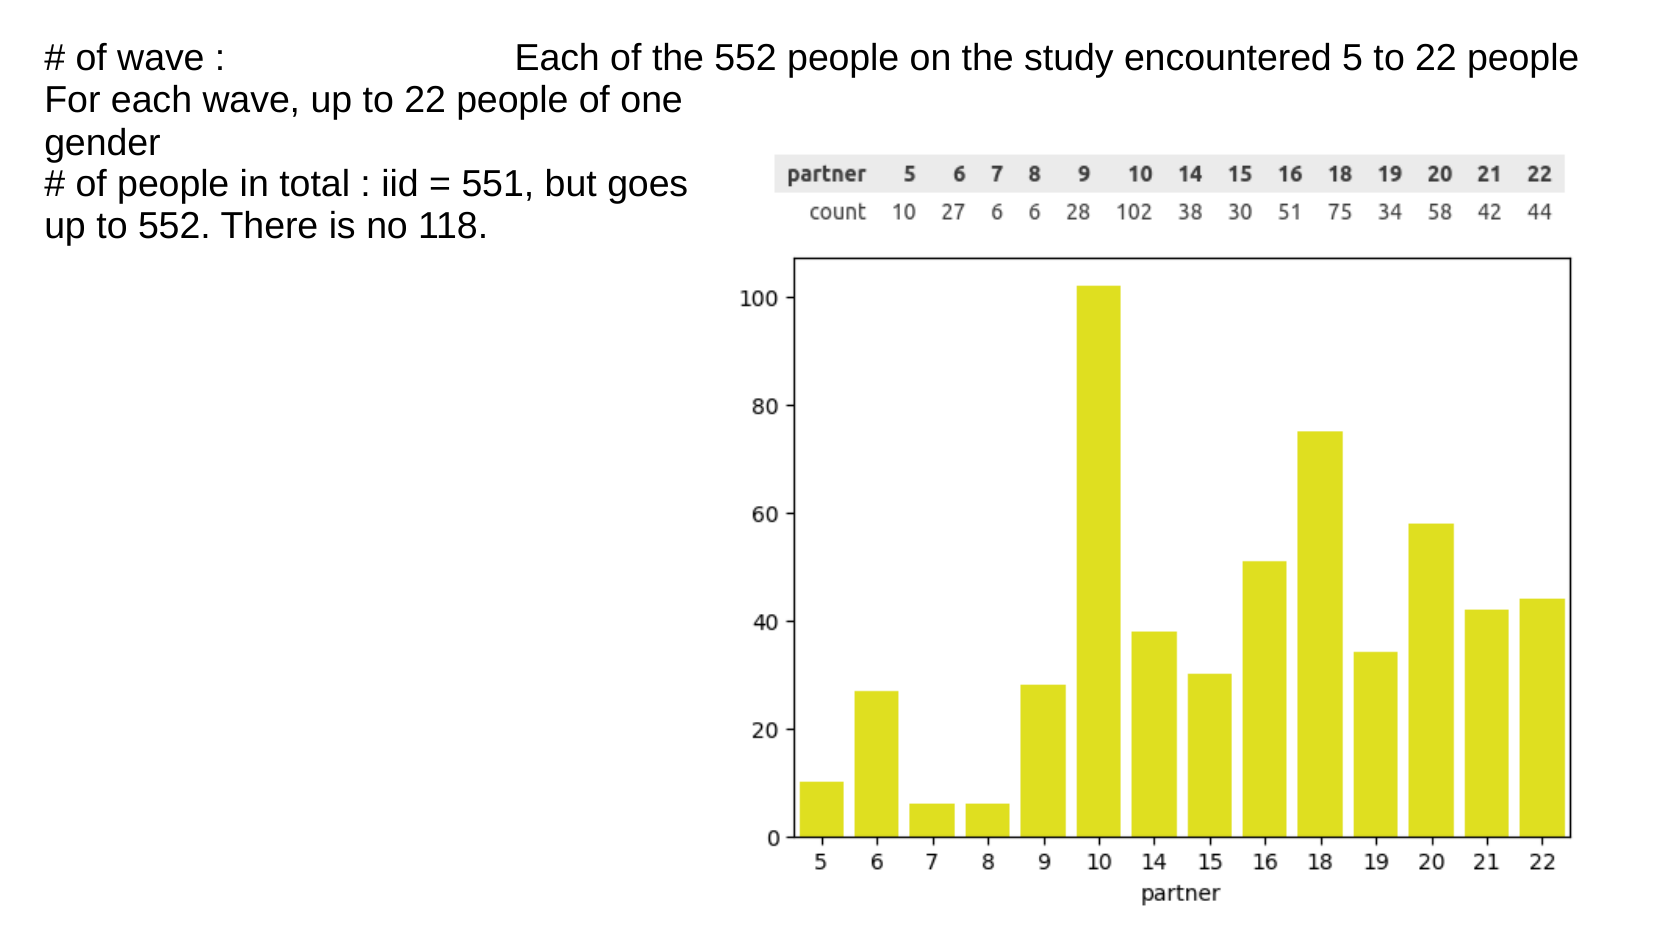

# of wave :
For each wave, up to 22 people of one gender
# of people in total : iid = 551, but goes up to 552. There is no 118.
Each of the 552 people on the study encountered 5 to 22 people